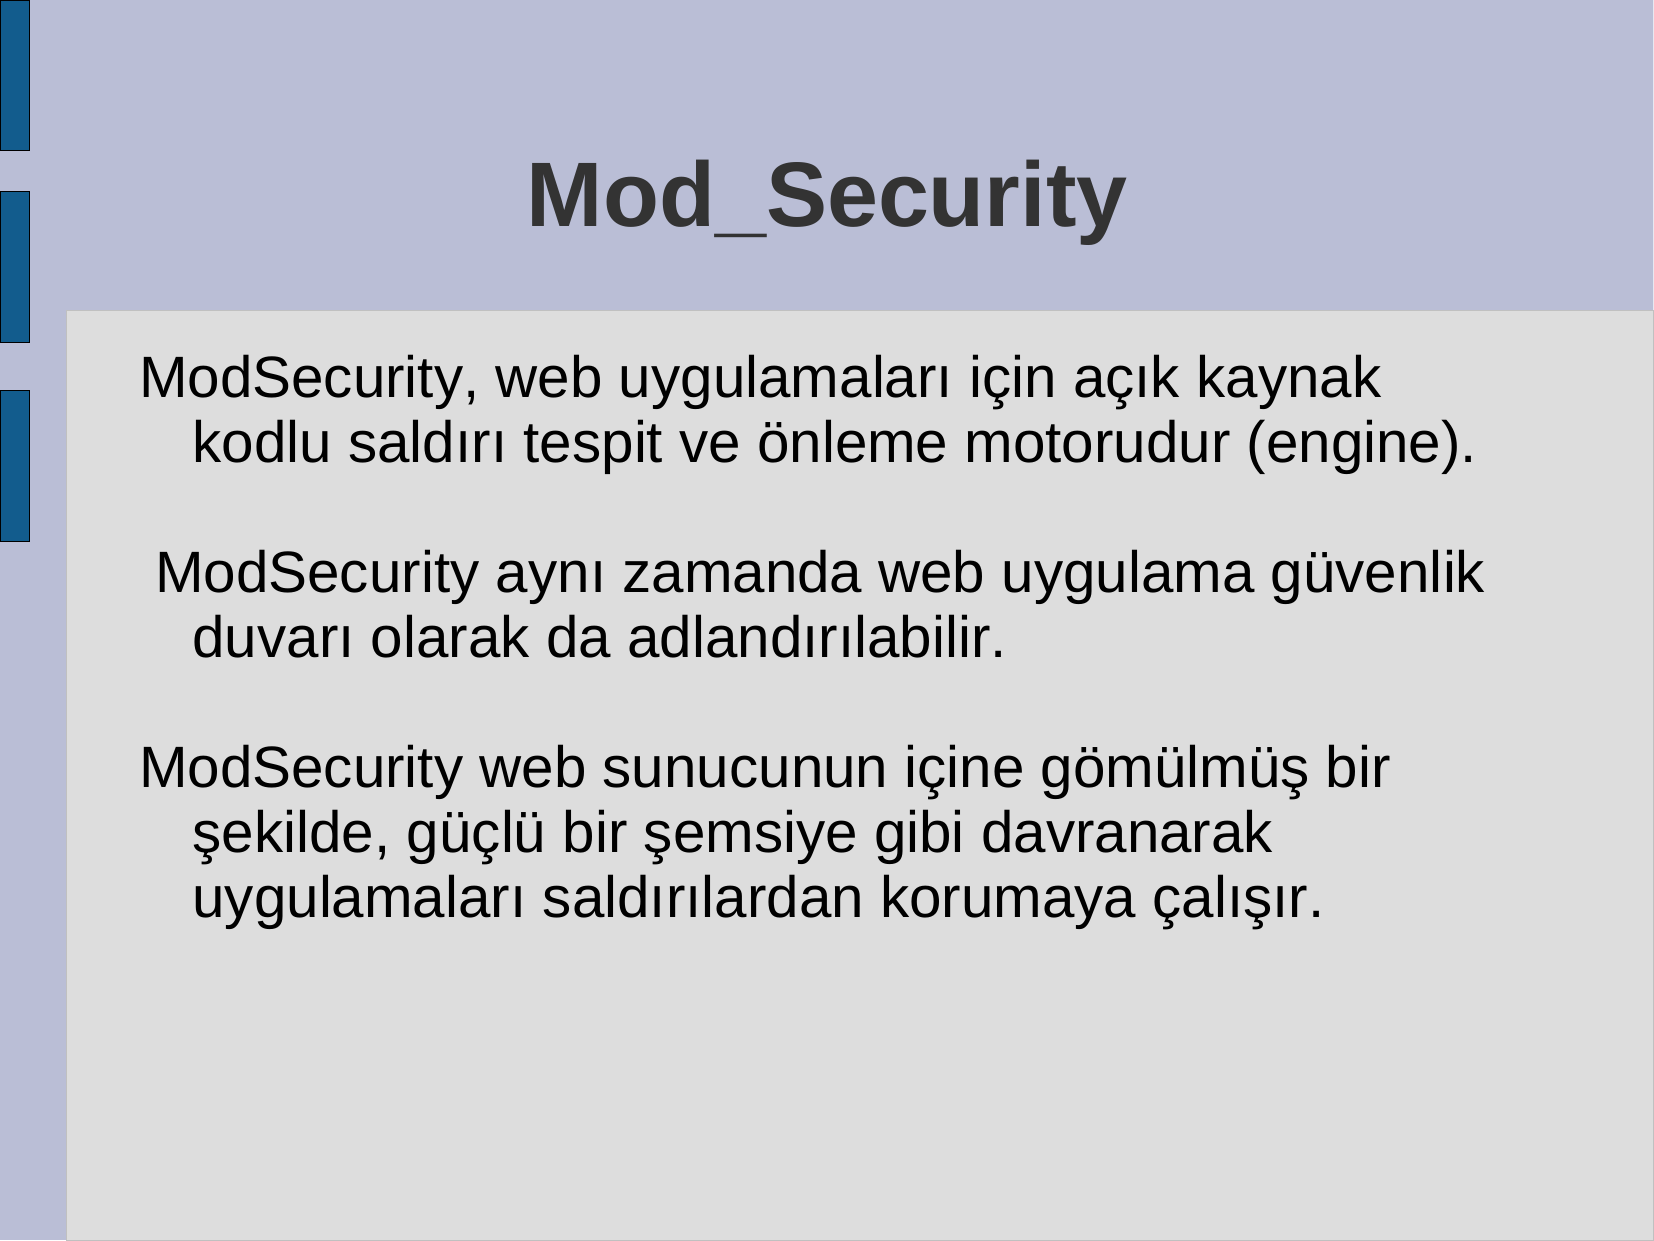

# Mod_Security
ModSecurity, web uygulamaları için açık kaynak kodlu saldırı tespit ve önleme motorudur (engine).
 ModSecurity aynı zamanda web uygulama güvenlik duvarı olarak da adlandırılabilir.
ModSecurity web sunucunun içine gömülmüş bir şekilde, güçlü bir şemsiye gibi davranarak uygulamaları saldırılardan korumaya çalışır.